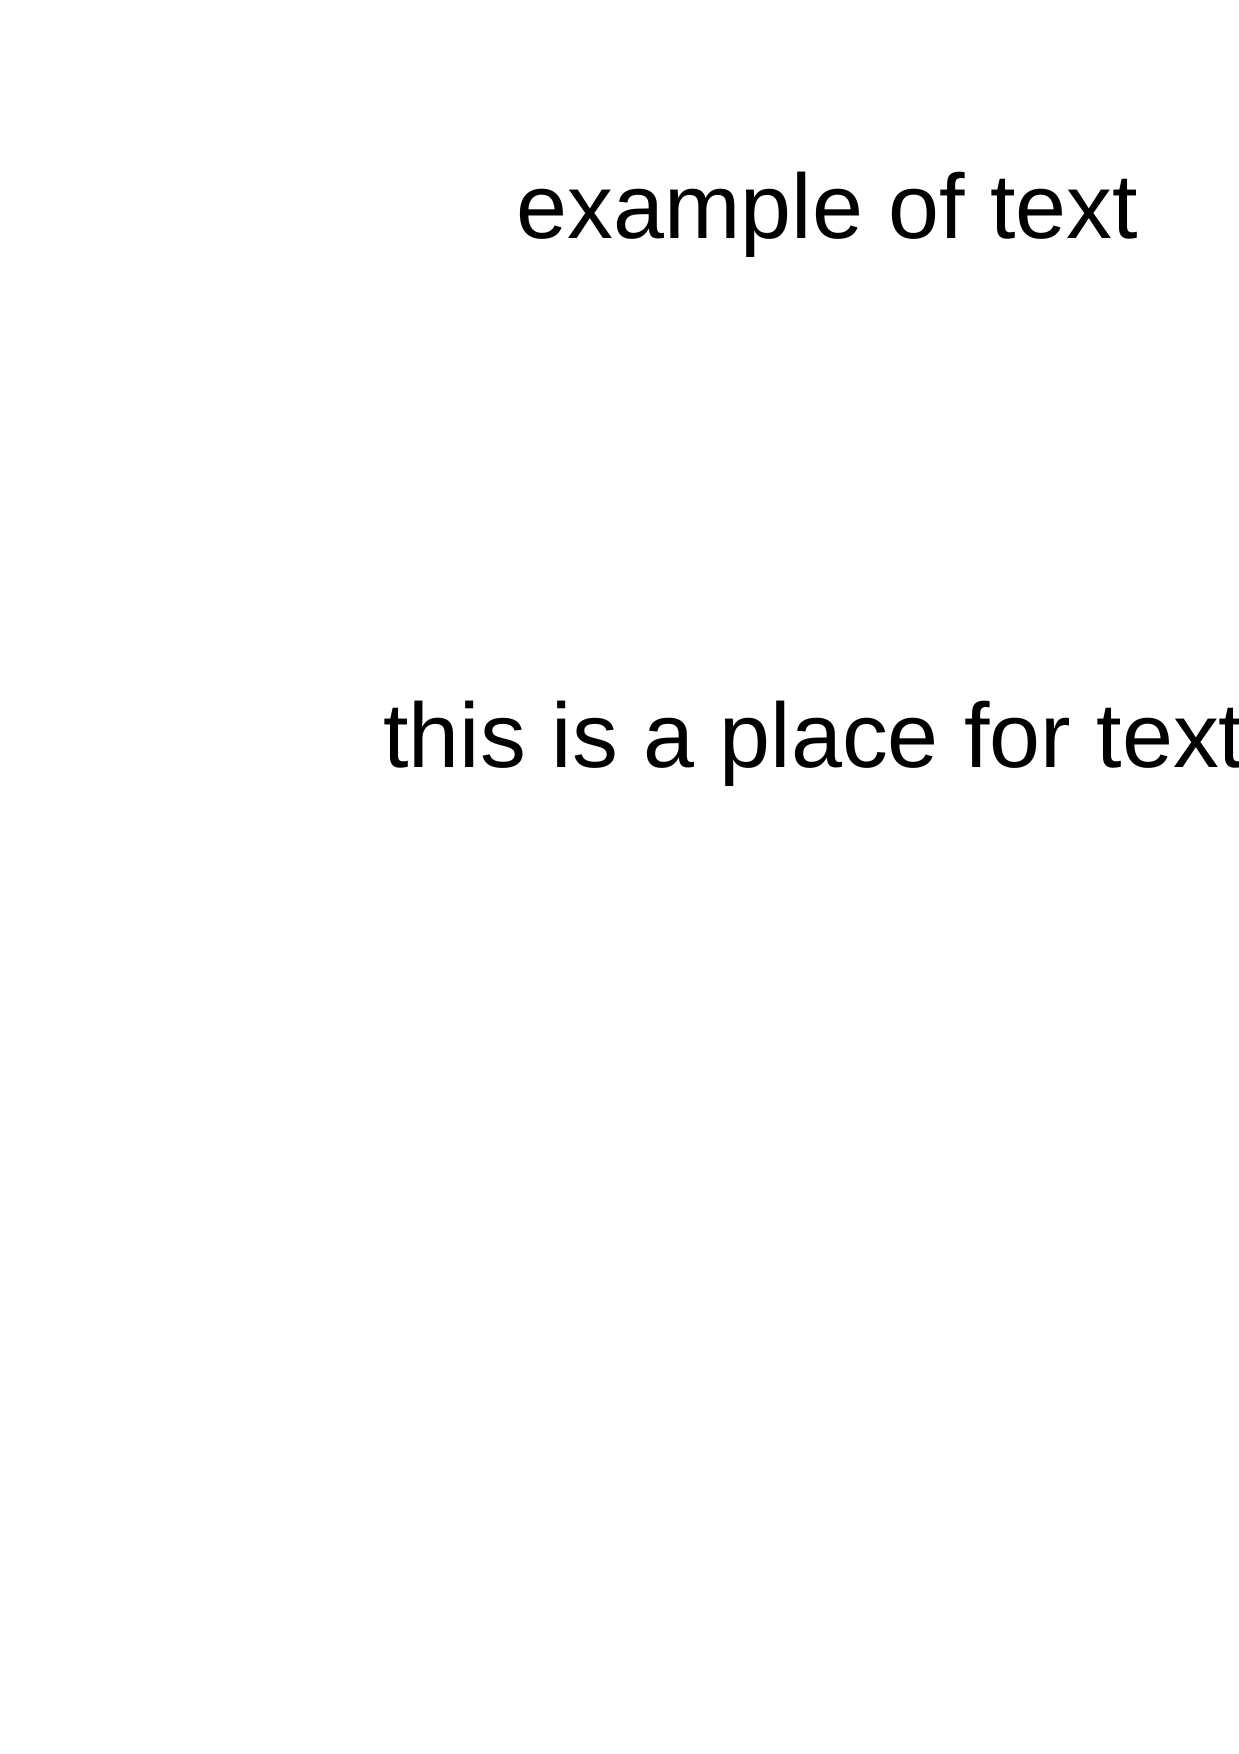

# example of text
this is a place for text.